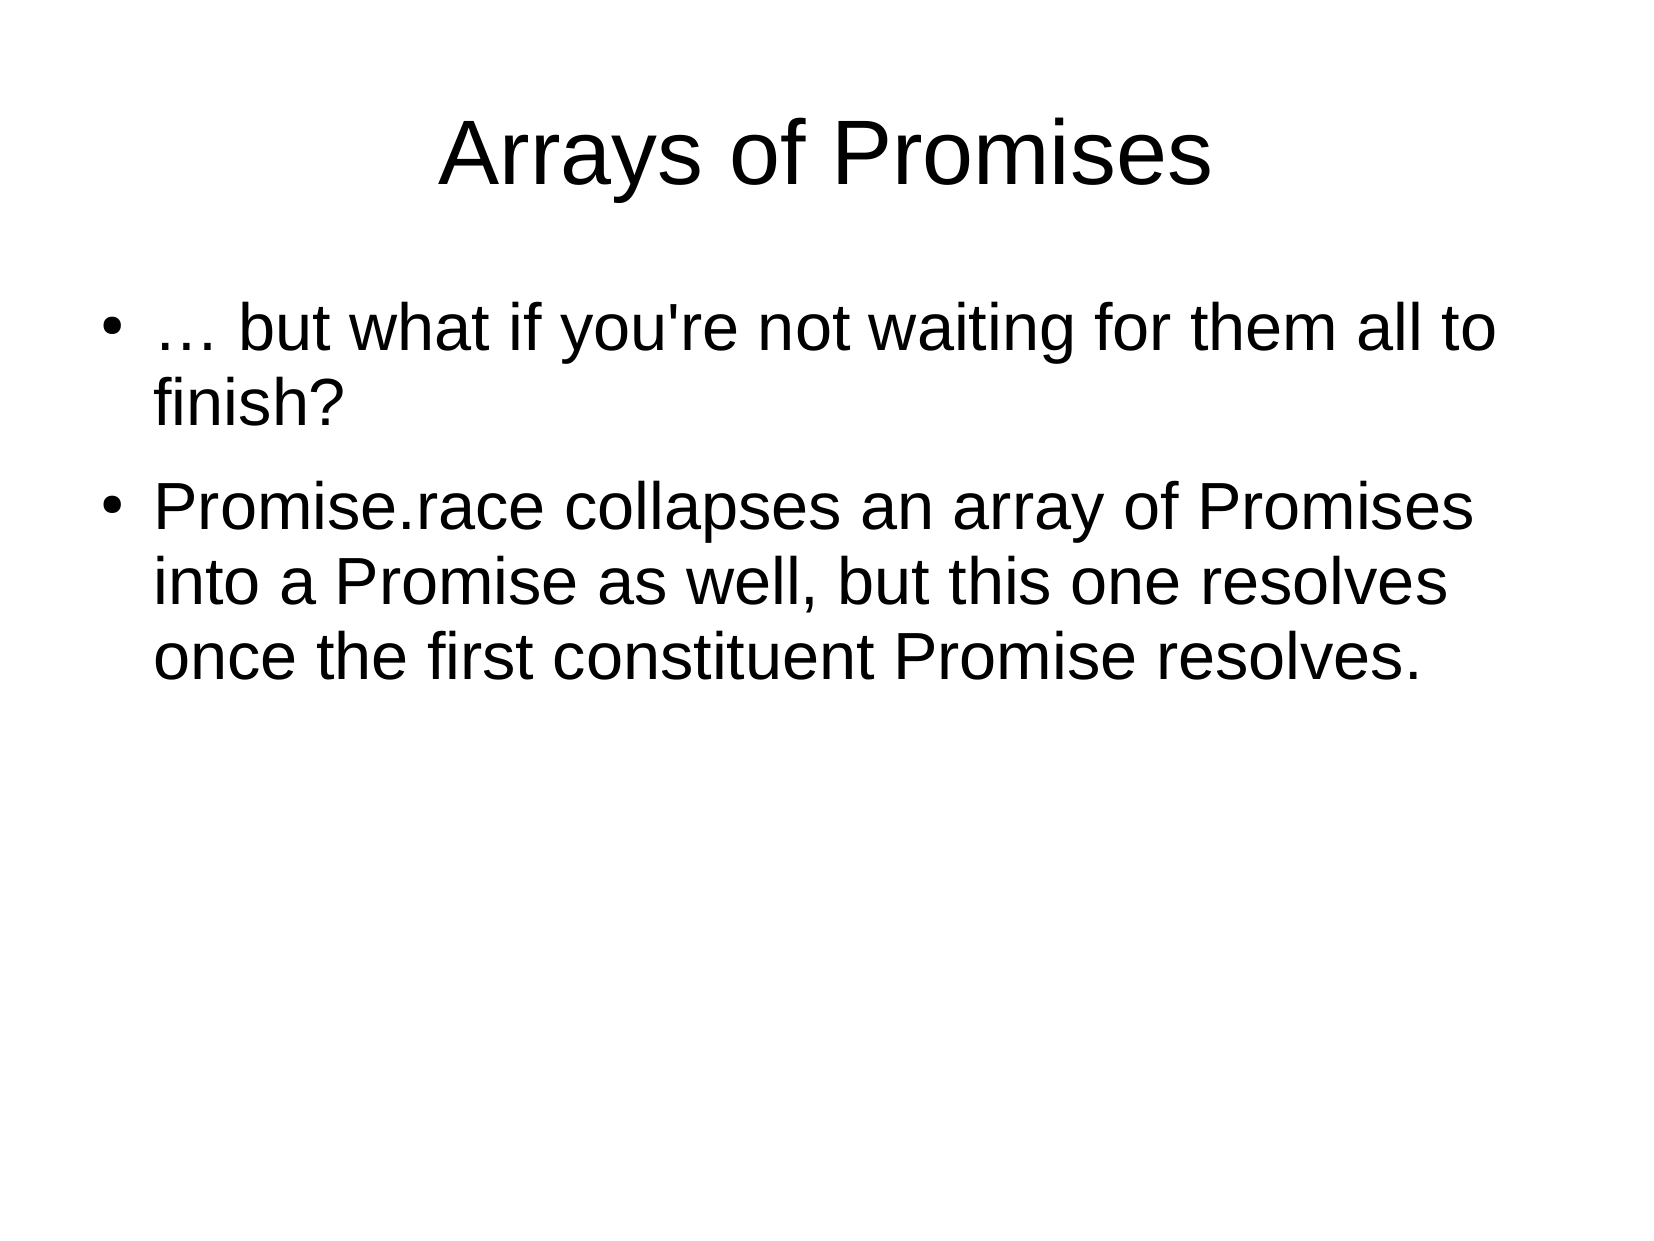

# Arrays of Promises
… but what if you're not waiting for them all to finish?
Promise.race collapses an array of Promises into a Promise as well, but this one resolves once the first constituent Promise resolves.